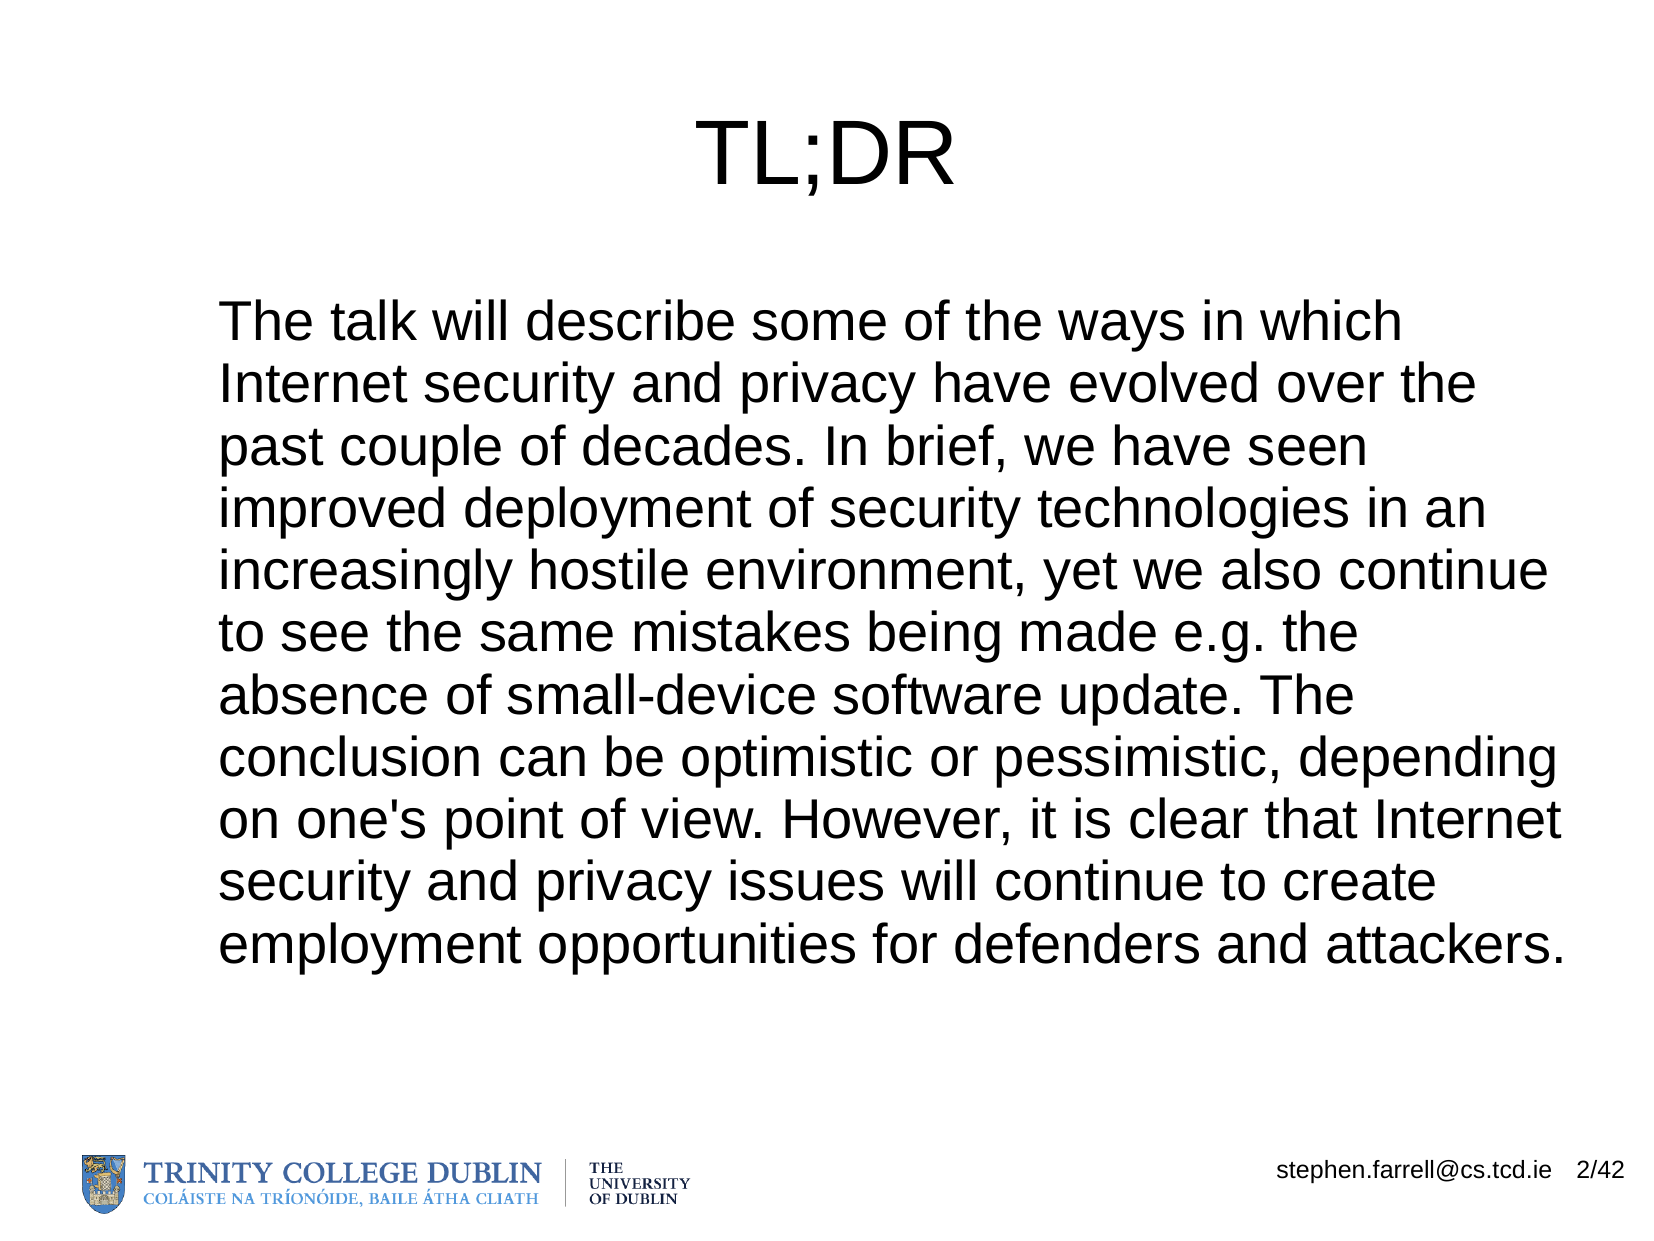

# TL;DR
The talk will describe some of the ways in which Internet security and privacy have evolved over the past couple of decades. In brief, we have seen improved deployment of security technologies in an increasingly hostile environment, yet we also continue to see the same mistakes being made e.g. the absence of small-device software update. The conclusion can be optimistic or pessimistic, depending on one's point of view. However, it is clear that Internet security and privacy issues will continue to create employment opportunities for defenders and attackers.